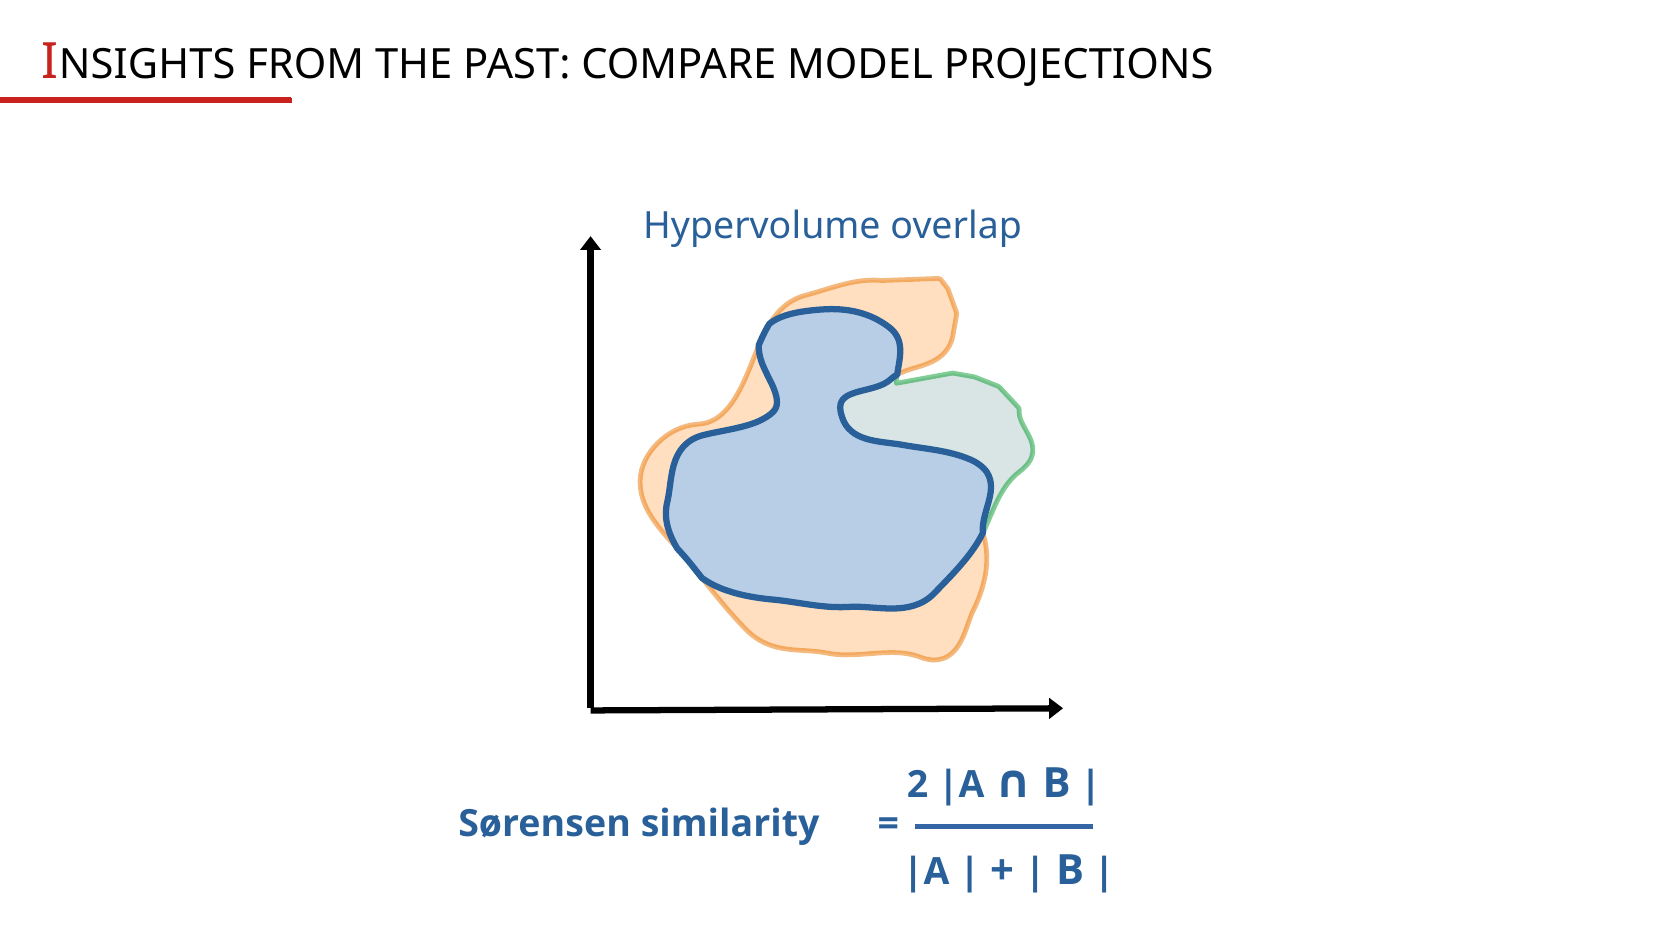

INSIGHTS FROM THE PAST: COMPARE MODEL PROJECTIONS
Hypervolume overlap
2 |A ∩ B |
Sørensen similarity =
 |A | + | B |